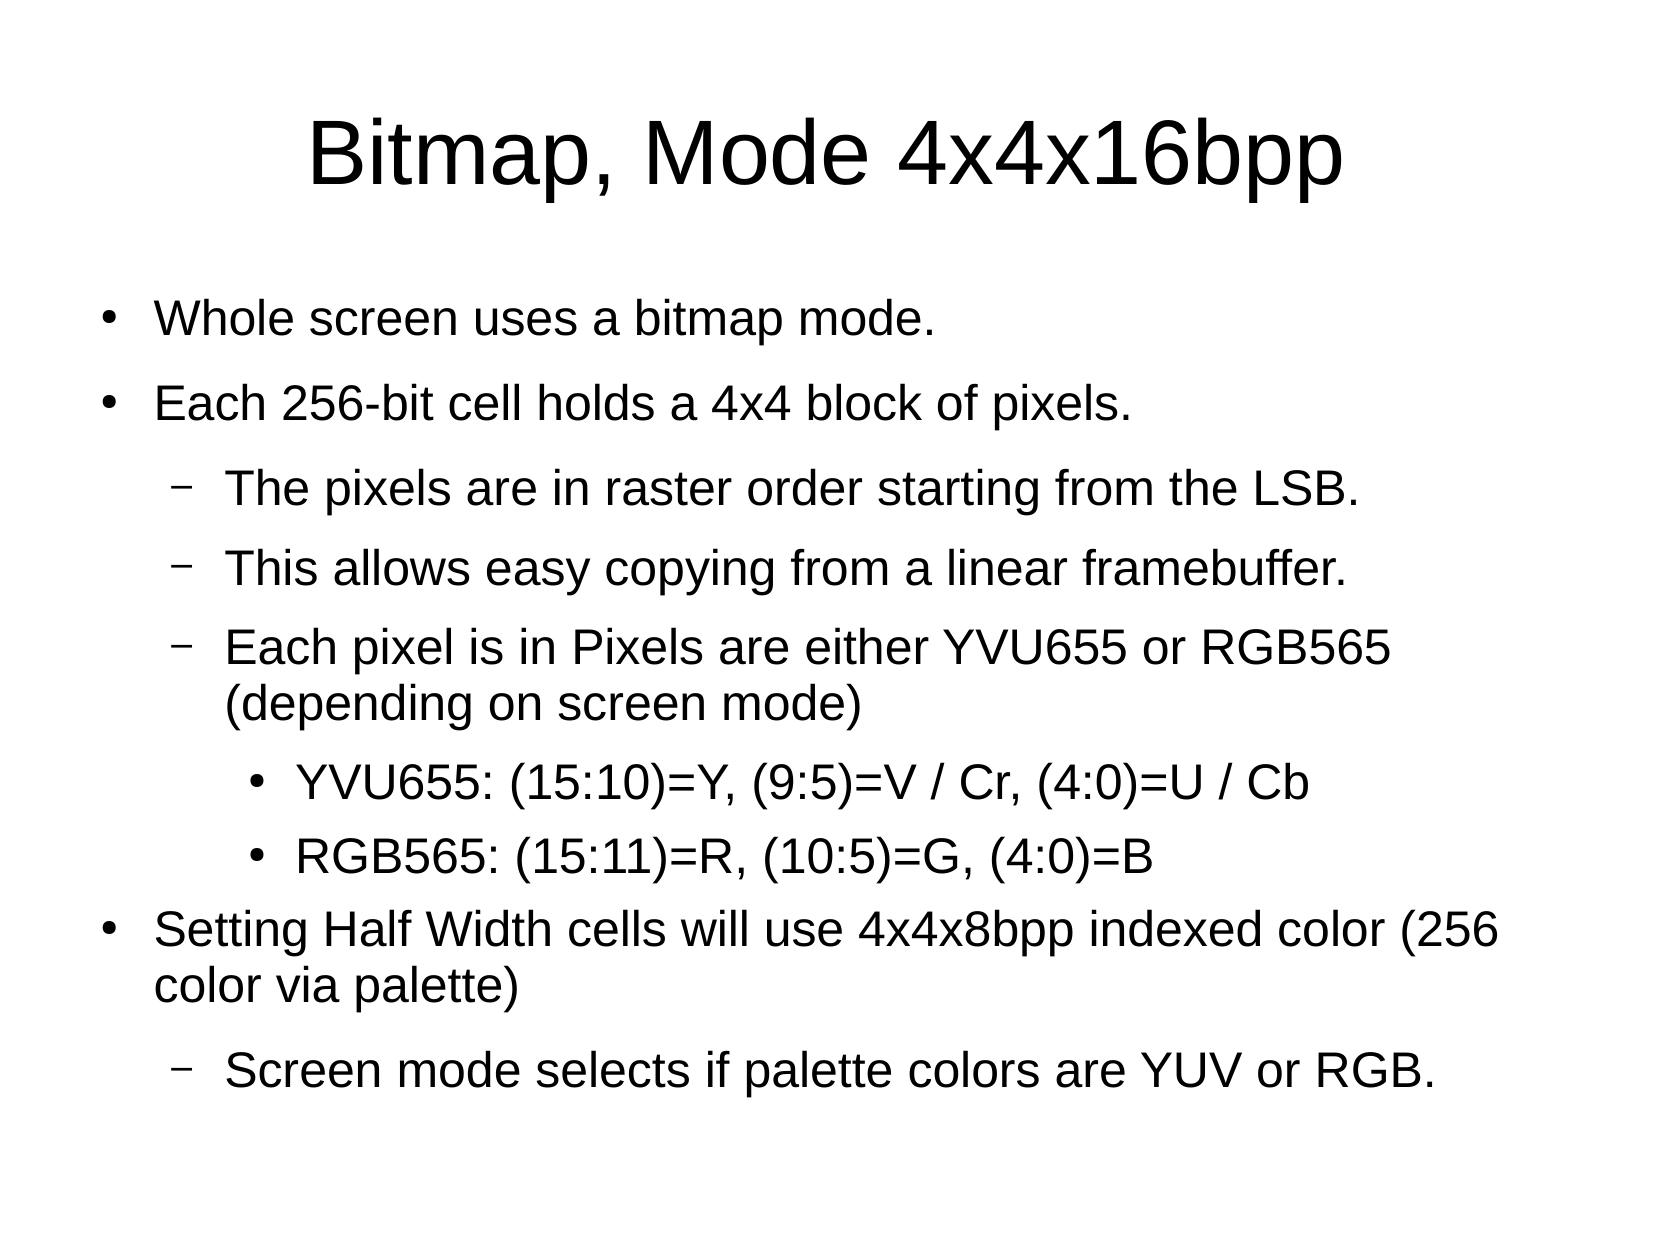

# Bitmap, Mode 4x4x16bpp
Whole screen uses a bitmap mode.
Each 256-bit cell holds a 4x4 block of pixels.
The pixels are in raster order starting from the LSB.
This allows easy copying from a linear framebuffer.
Each pixel is in Pixels are either YVU655 or RGB565 (depending on screen mode)
YVU655: (15:10)=Y, (9:5)=V / Cr, (4:0)=U / Cb
RGB565: (15:11)=R, (10:5)=G, (4:0)=B
Setting Half Width cells will use 4x4x8bpp indexed color (256 color via palette)
Screen mode selects if palette colors are YUV or RGB.